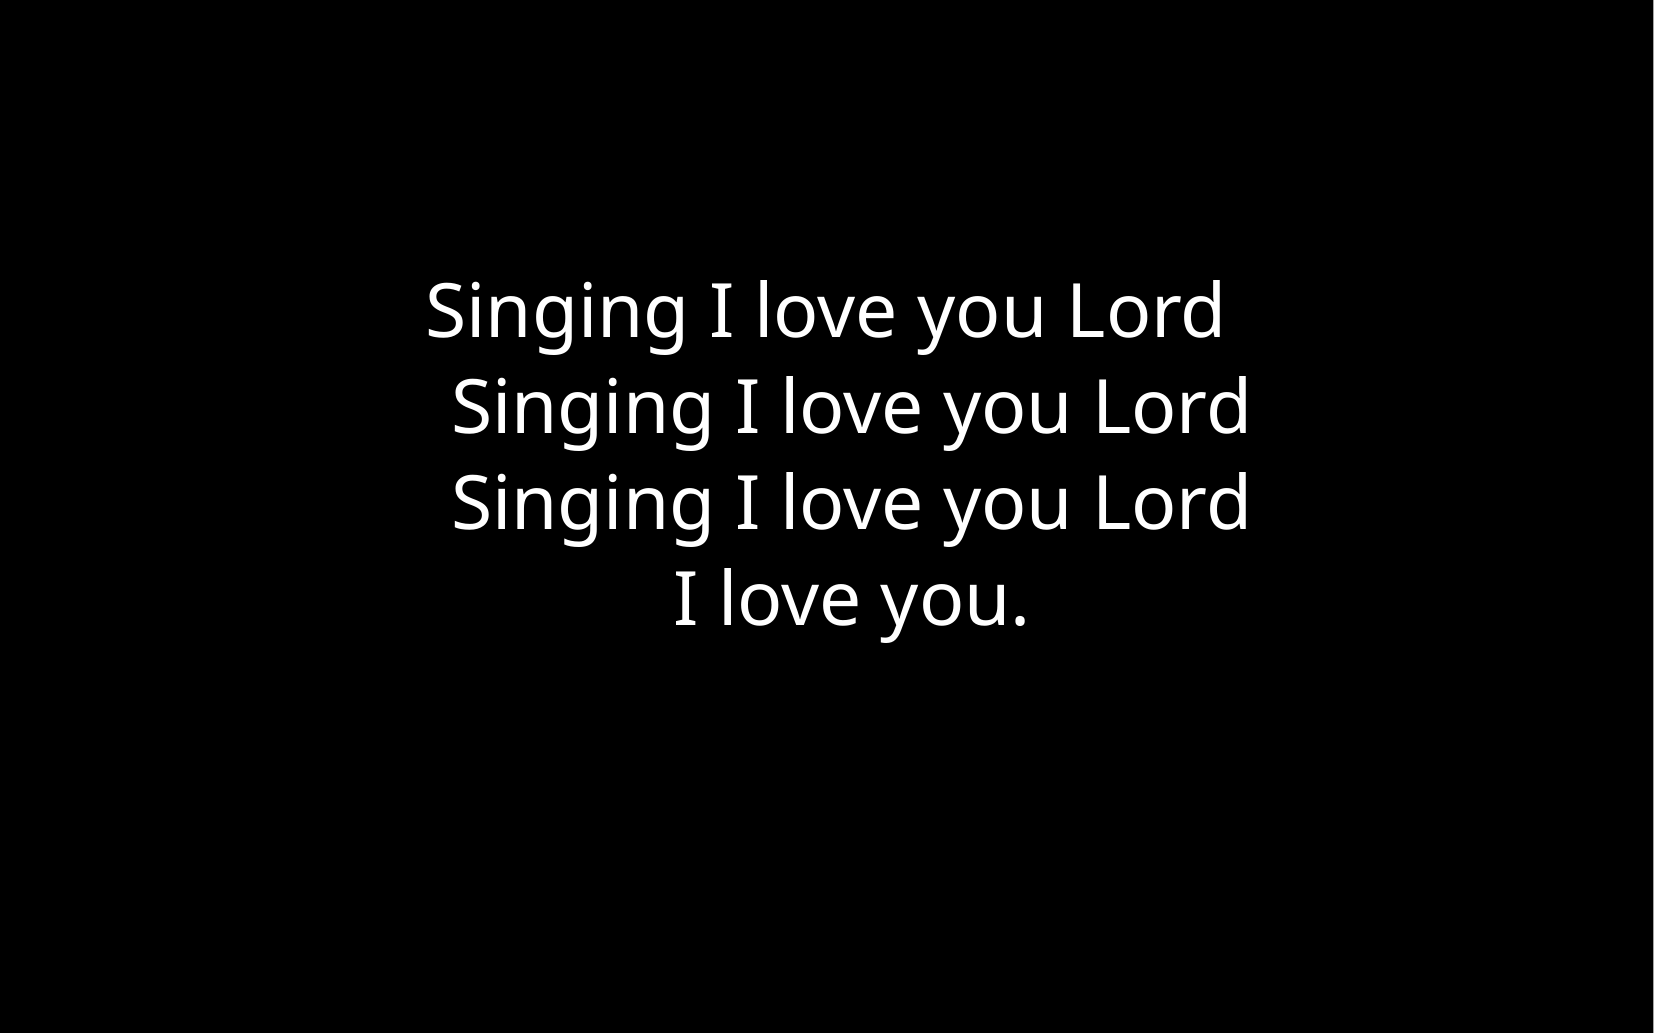

#
Singing I love you Lord
Singing I love you Lord
Singing I love you Lord
I love you.